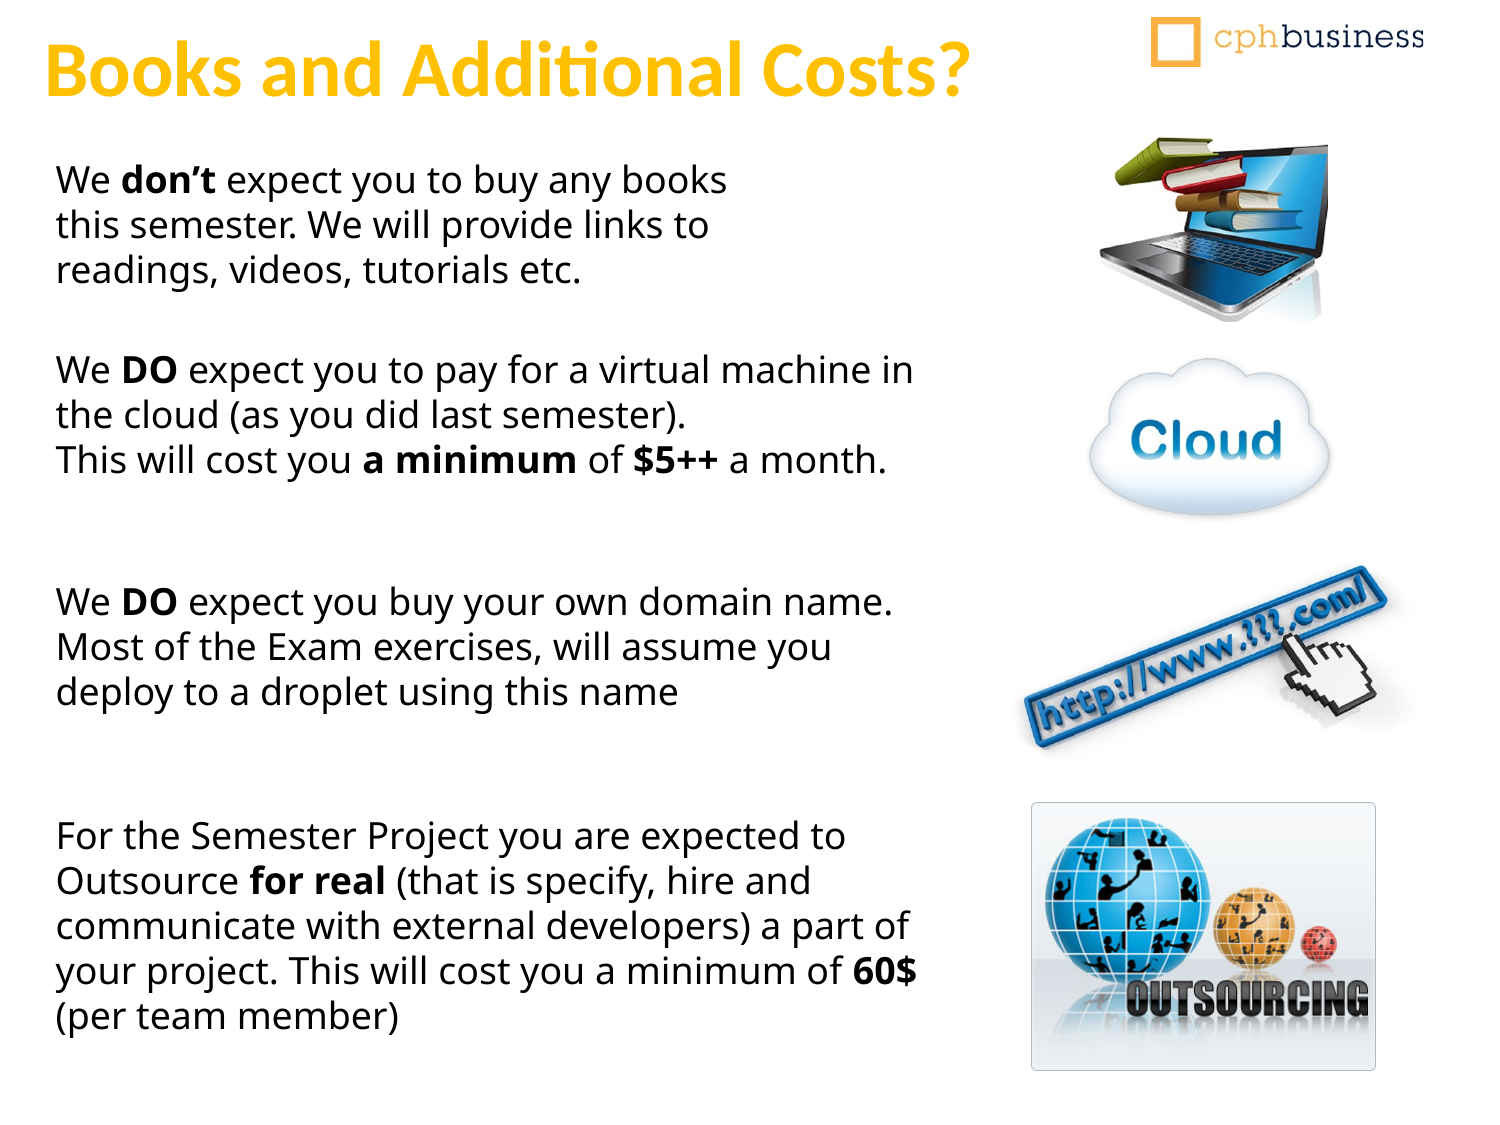

# Books and Additional Costs?
We don’t expect you to buy any books this semester. We will provide links to readings, videos, tutorials etc.
We DO expect you to pay for a virtual machine in the cloud (as you did last semester).
This will cost you a minimum of $5++ a month.
We DO expect you buy your own domain name. Most of the Exam exercises, will assume you deploy to a droplet using this name
For the Semester Project you are expected to Outsource for real (that is specify, hire and communicate with external developers) a part of your project. This will cost you a minimum of 60$ (per team member)